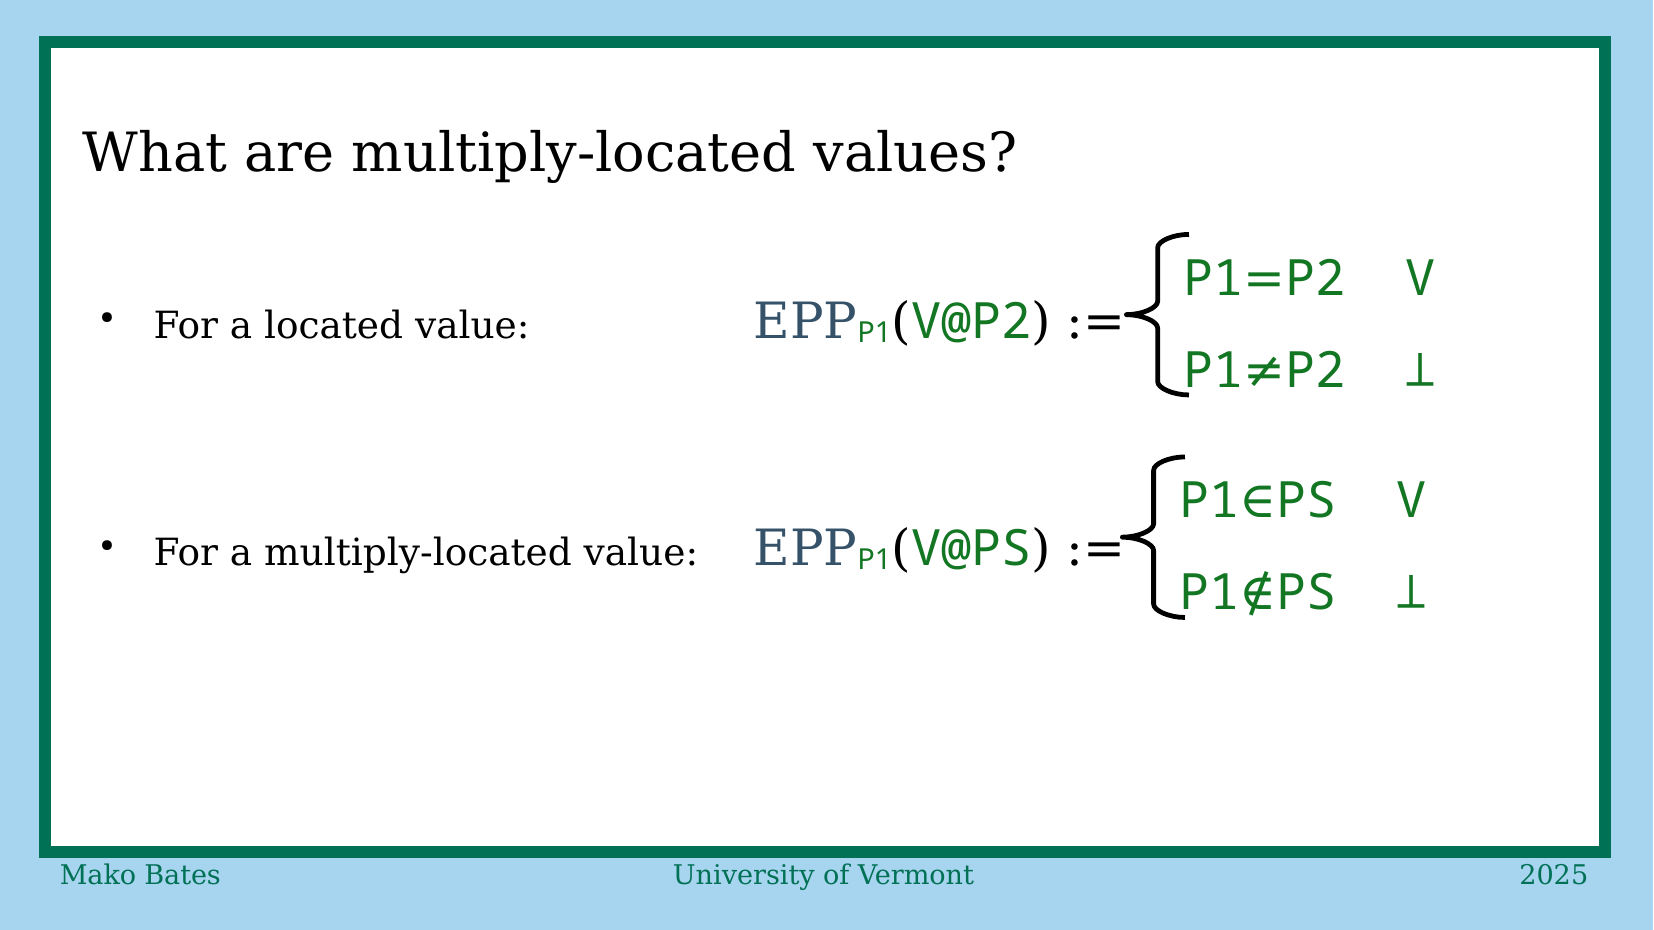

# What are multiply-located values?
For a located value:			EPPP1(V@P2) :=
For a multiply-located value: 	EPPP1(V@PS) :=
P1=P2 V
P1≠P2 ⊥
P1∈PS V
P1∉PS ⊥